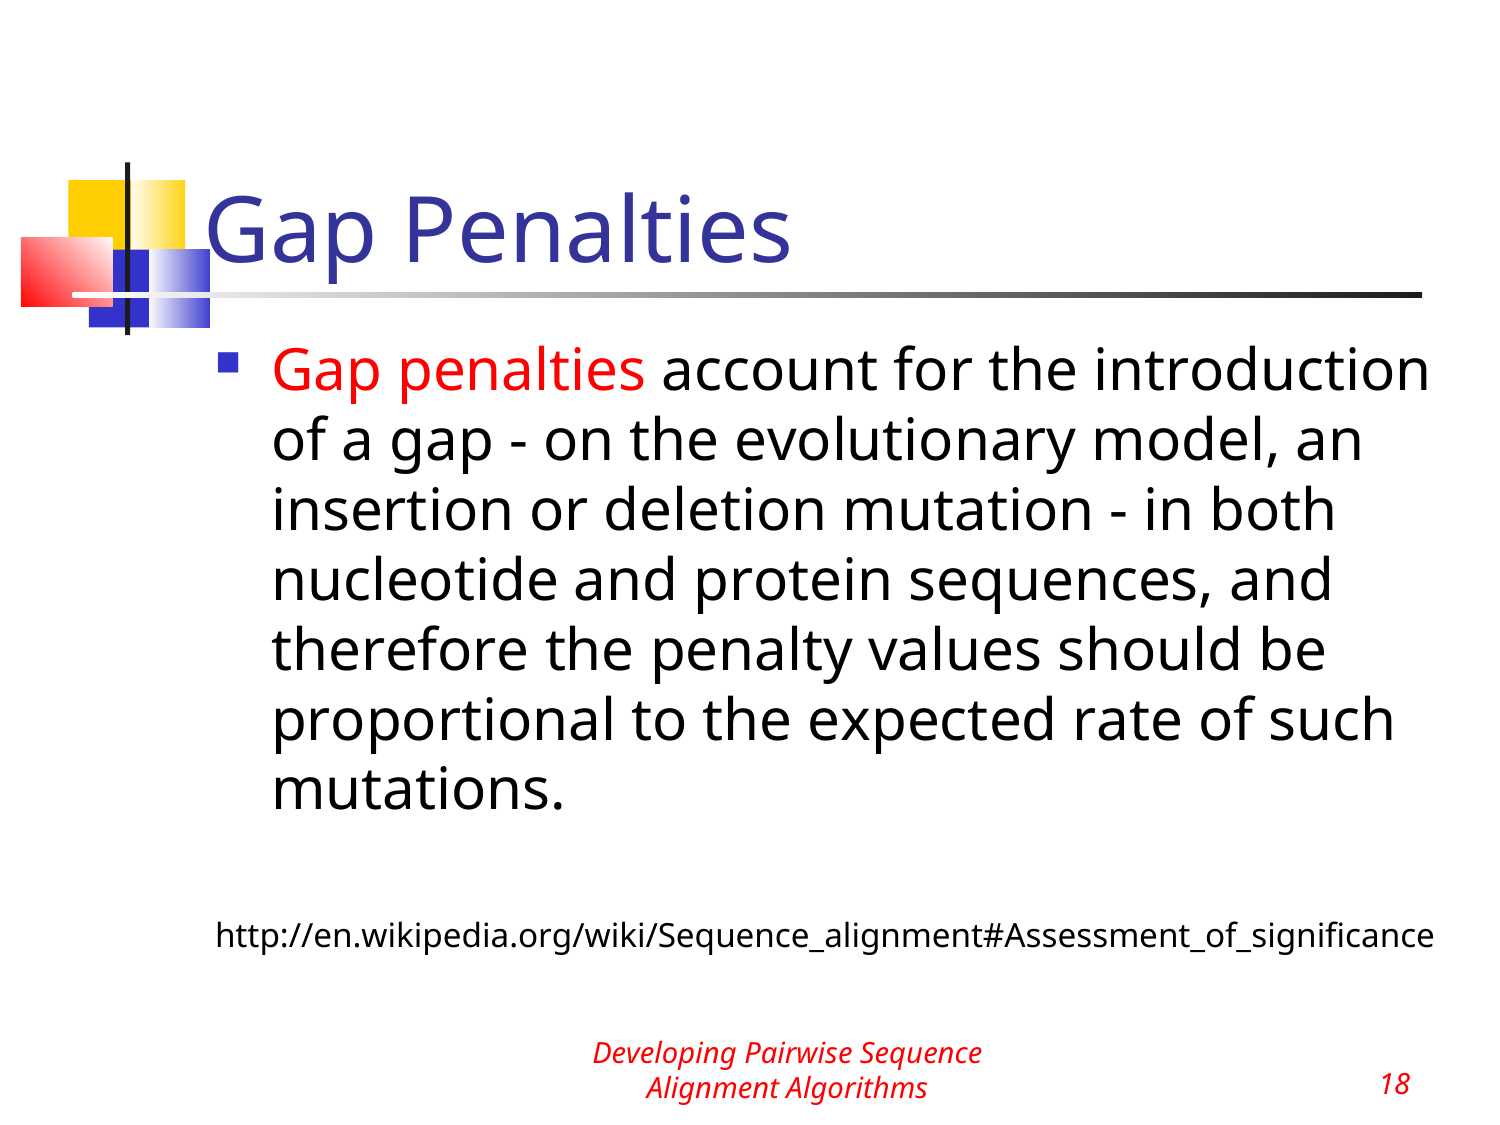

# Gap Penalties
Gap penalties account for the introduction of a gap - on the evolutionary model, an insertion or deletion mutation - in both nucleotide and protein sequences, and therefore the penalty values should be proportional to the expected rate of such mutations.
http://en.wikipedia.org/wiki/Sequence_alignment#Assessment_of_significance
Developing Pairwise Sequence Alignment Algorithms